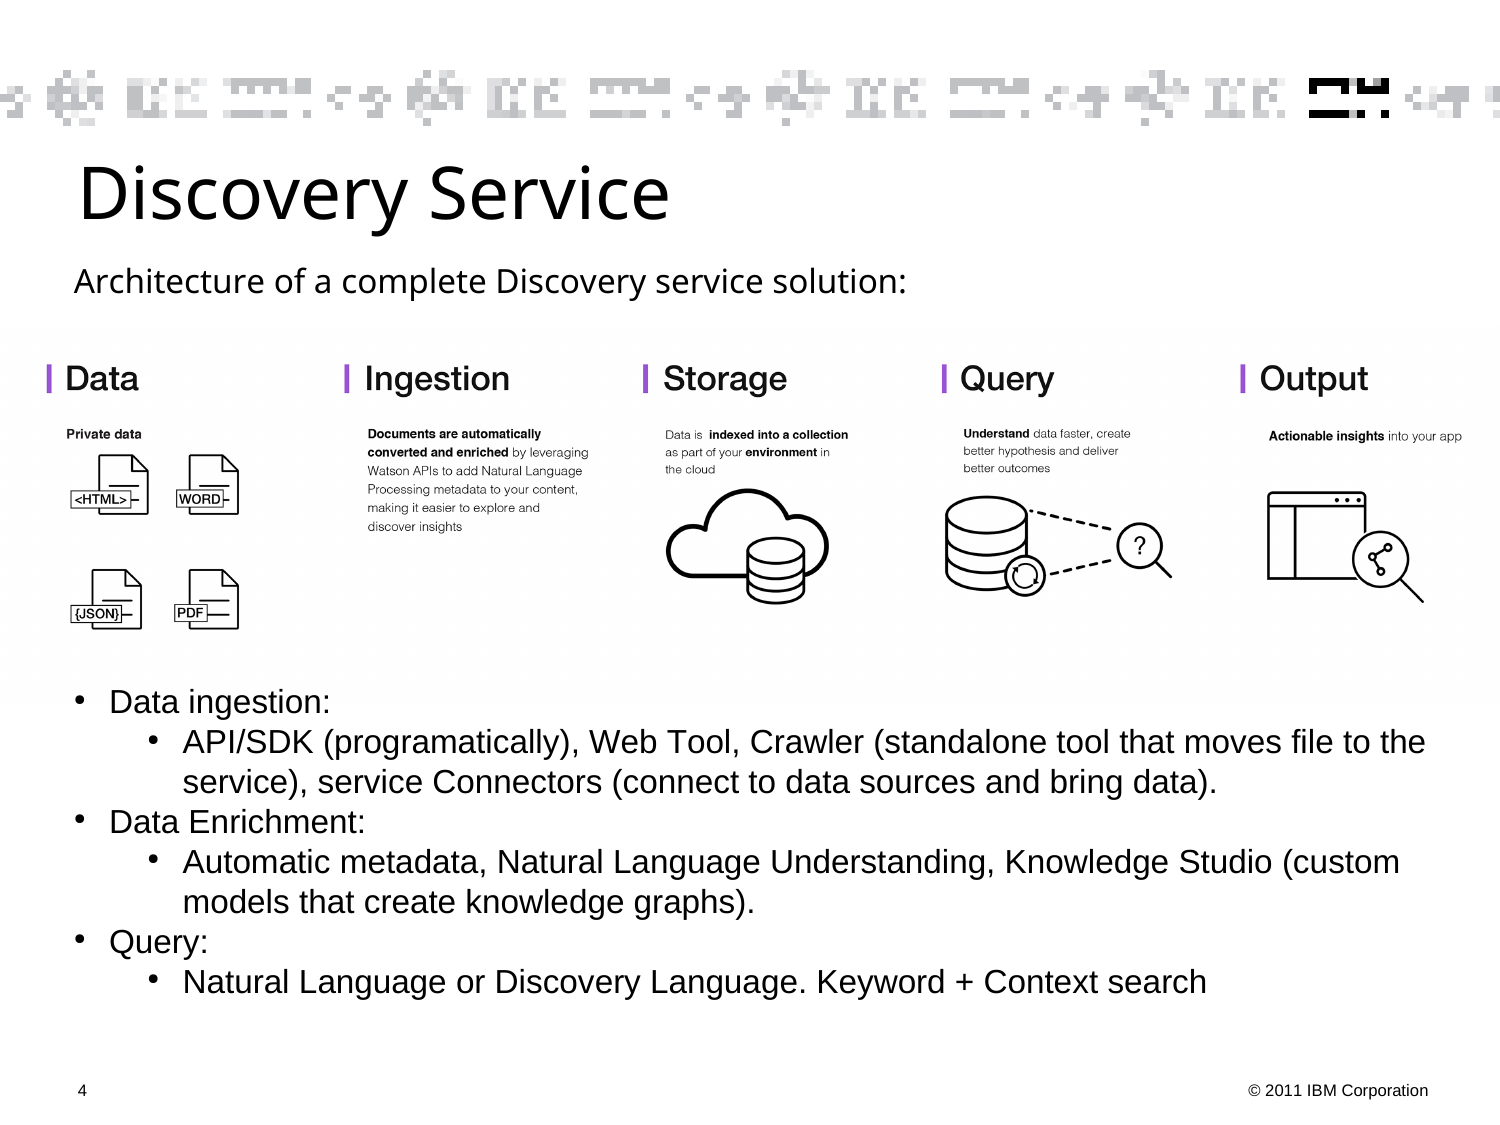

# Discovery Service
Architecture of a complete Discovery service solution:
Data ingestion:
API/SDK (programatically), Web Tool, Crawler (standalone tool that moves file to the service), service Connectors (connect to data sources and bring data).
Data Enrichment:
Automatic metadata, Natural Language Understanding, Knowledge Studio (custom models that create knowledge graphs).
Query:
Natural Language or Discovery Language. Keyword + Context search
4